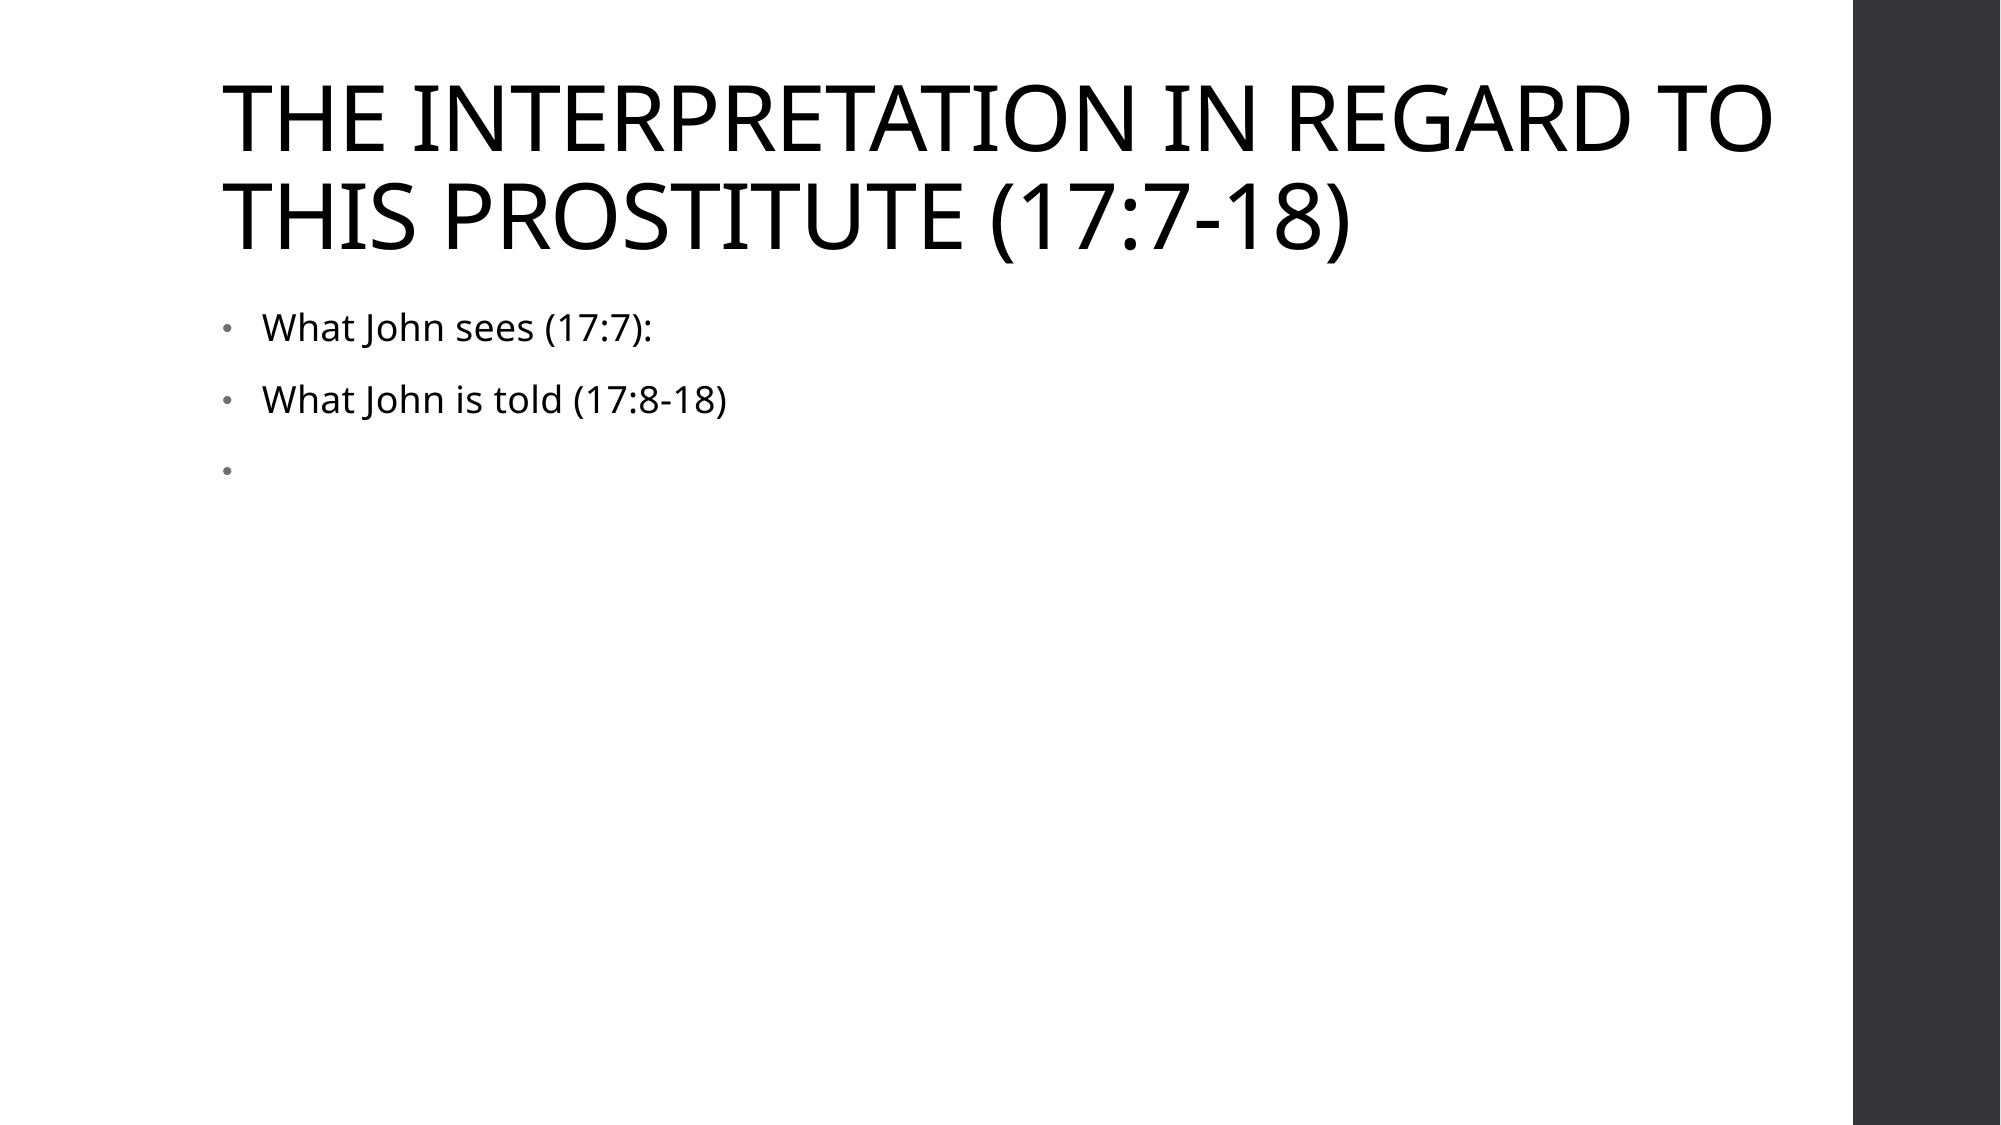

# THE INTERPRETATION IN REGARD TO THIS PROSTITUTE (17:7-18)
 What John sees (17:7):
 What John is told (17:8-18)